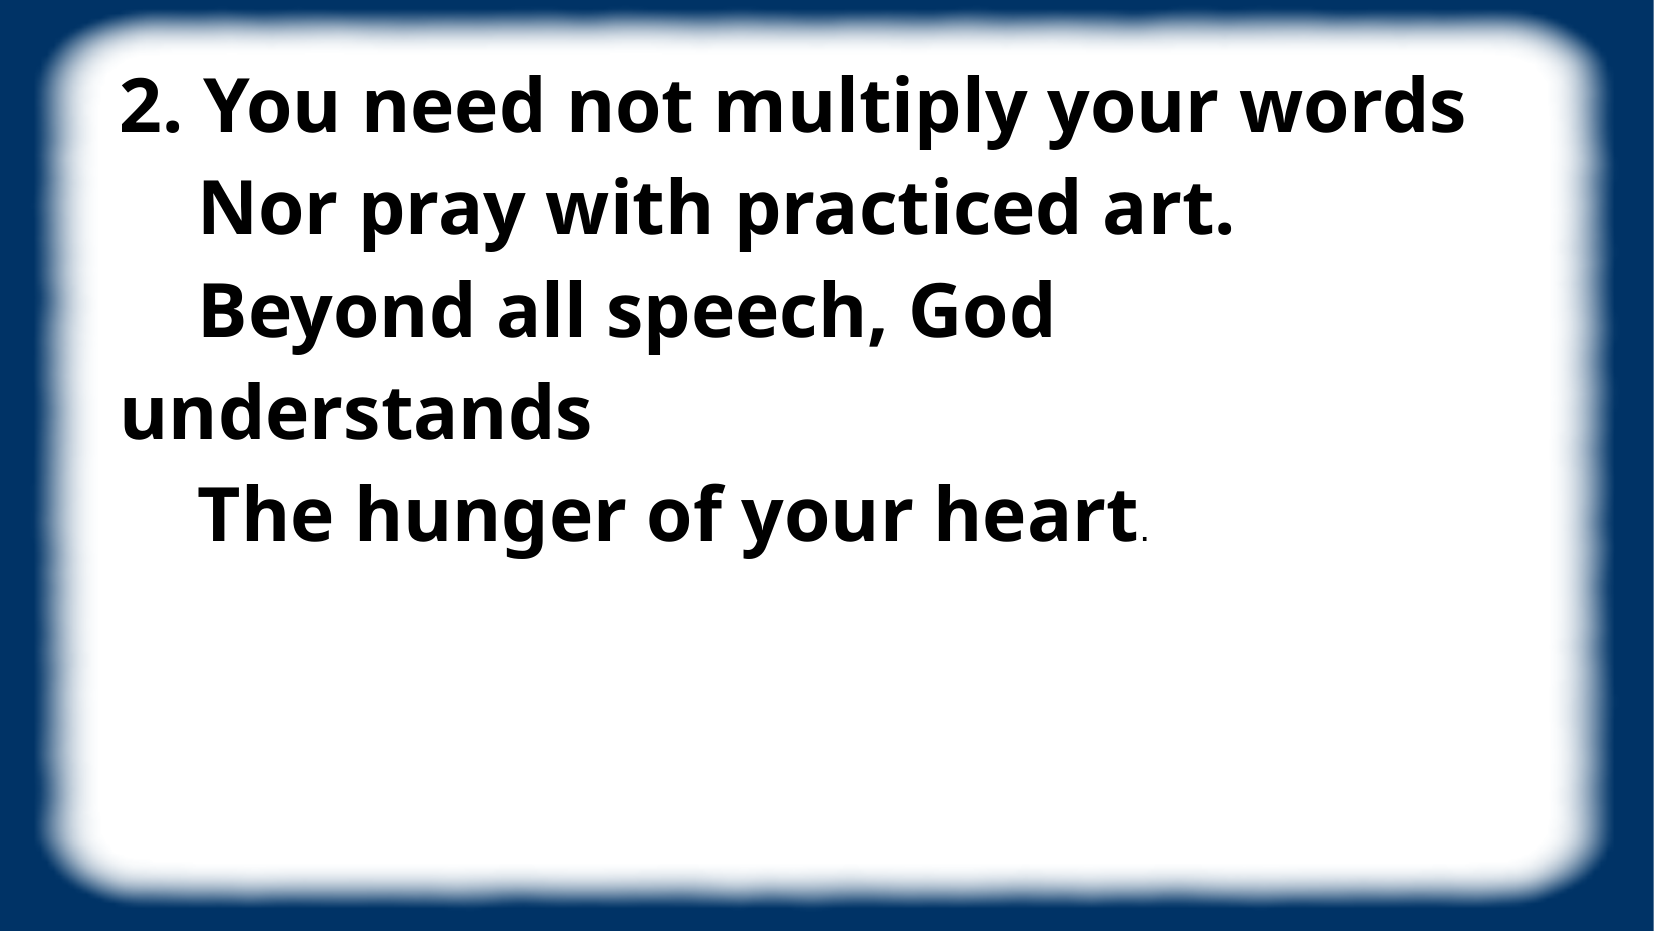

2. You need not multiply your words
 Nor pray with practiced art.
 Beyond all speech, God understands
 The hunger of your heart.